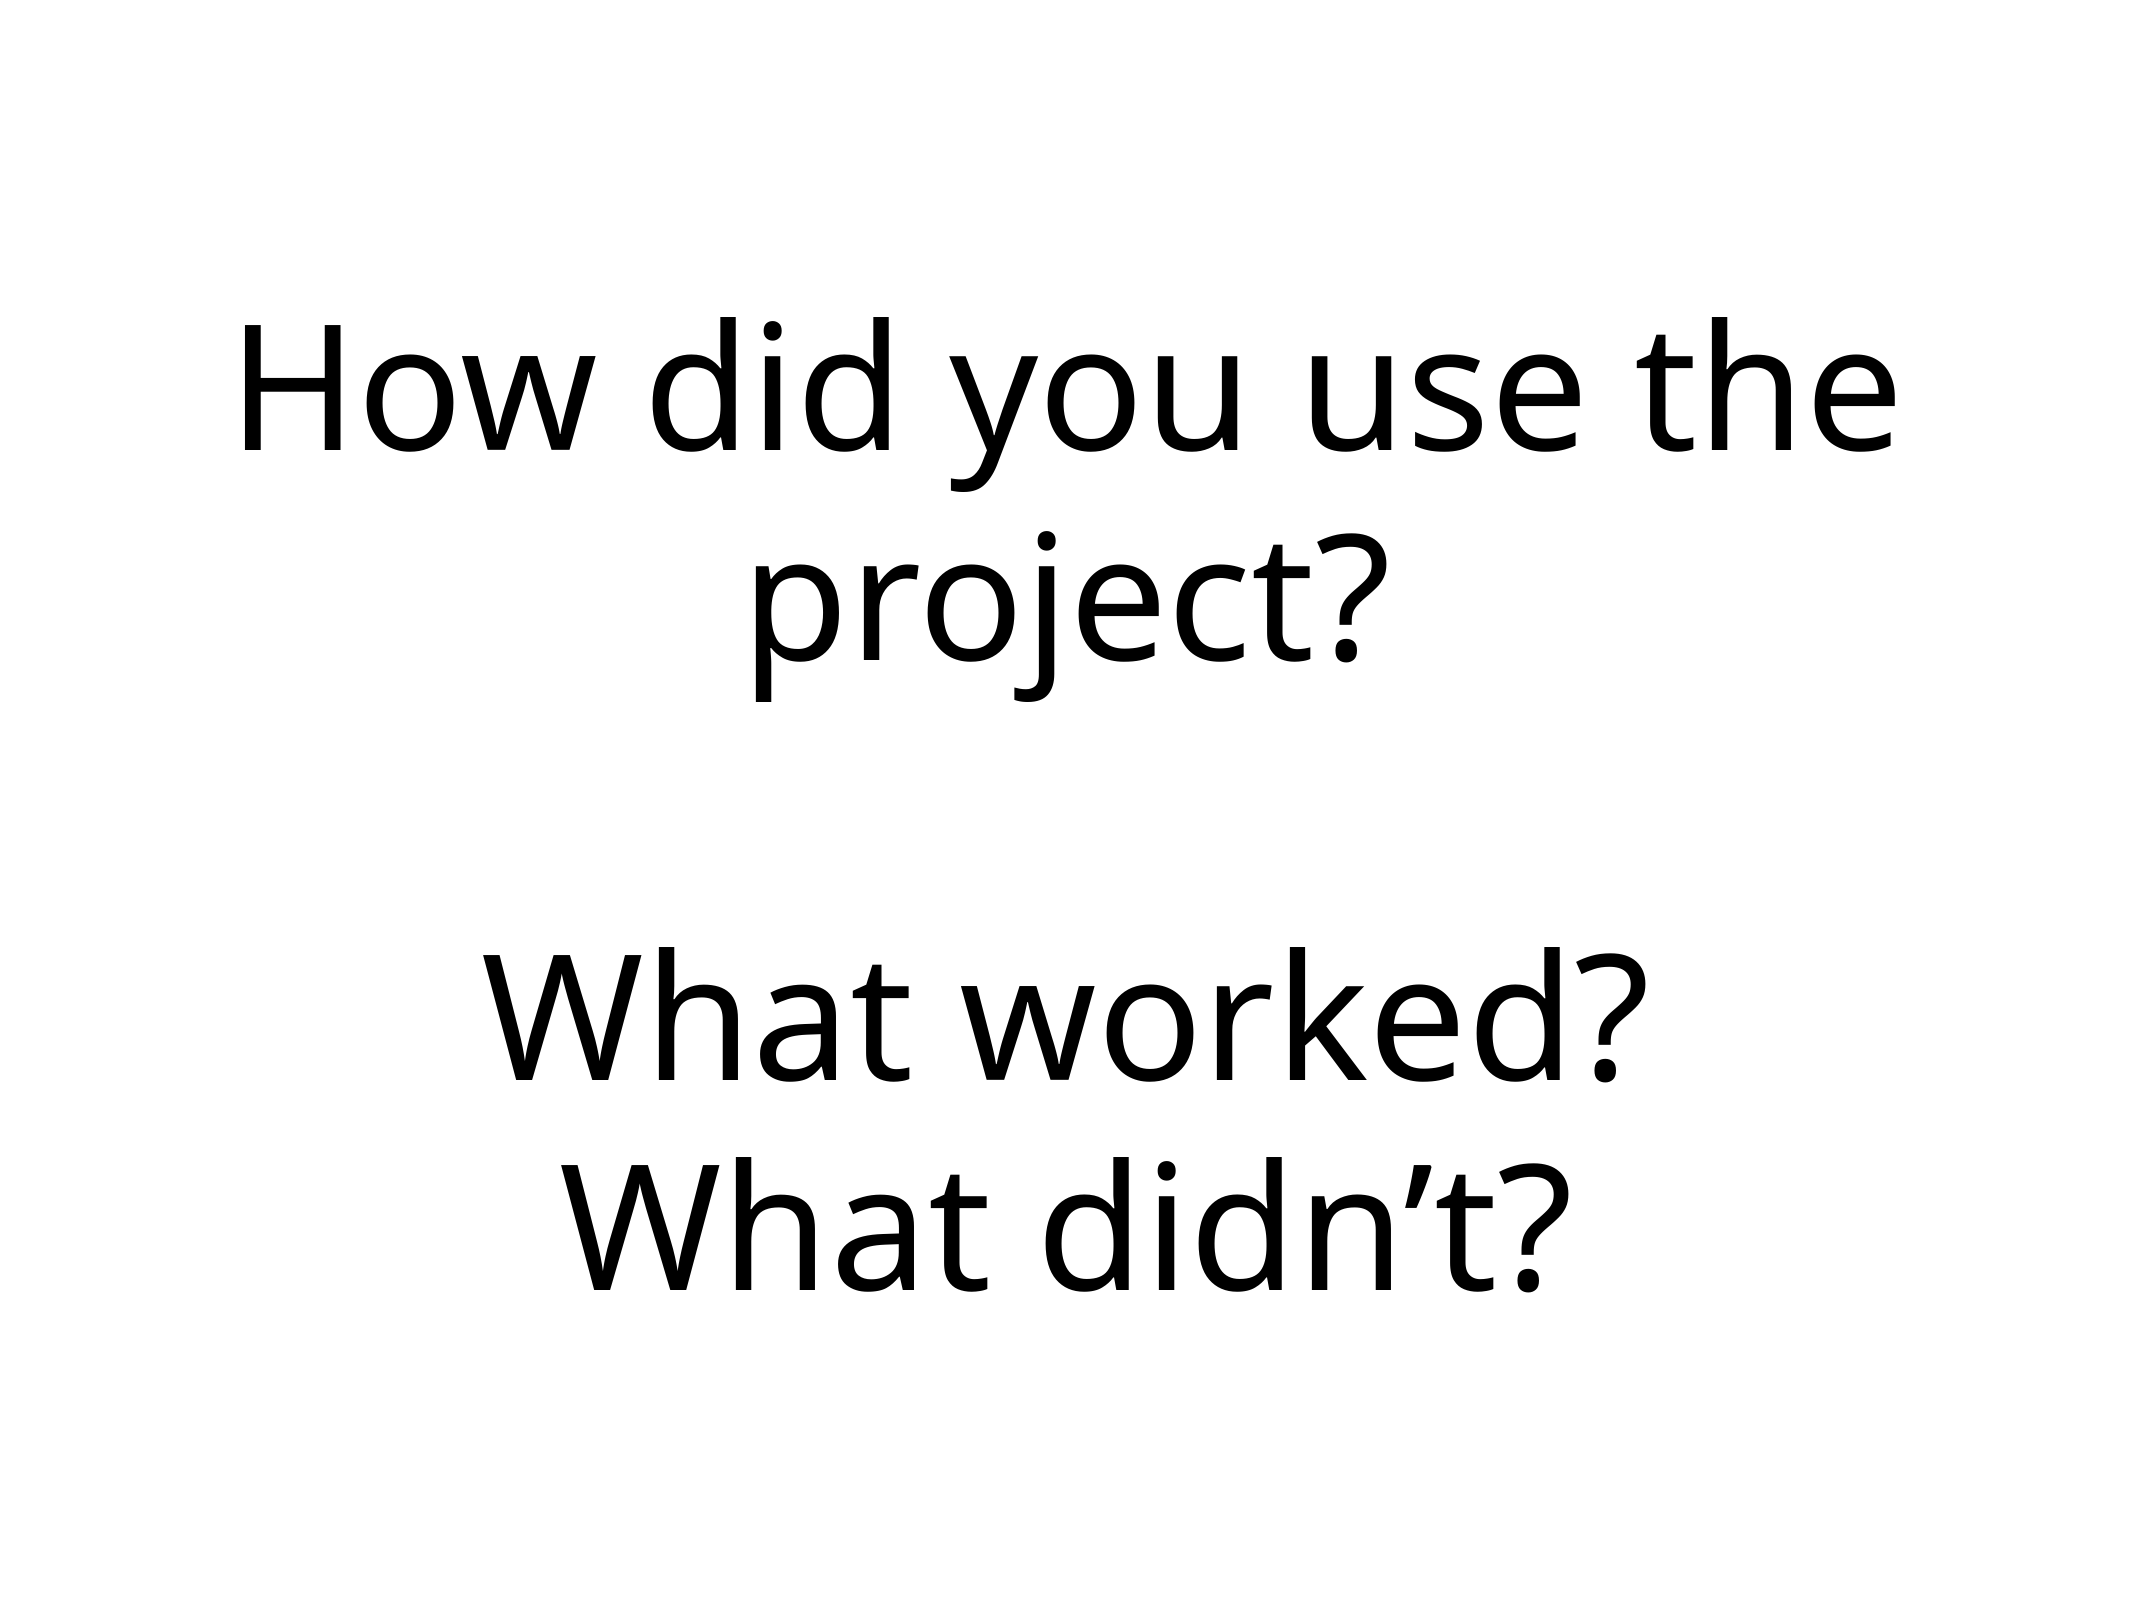

# How did you use the project? What worked? What didn’t?